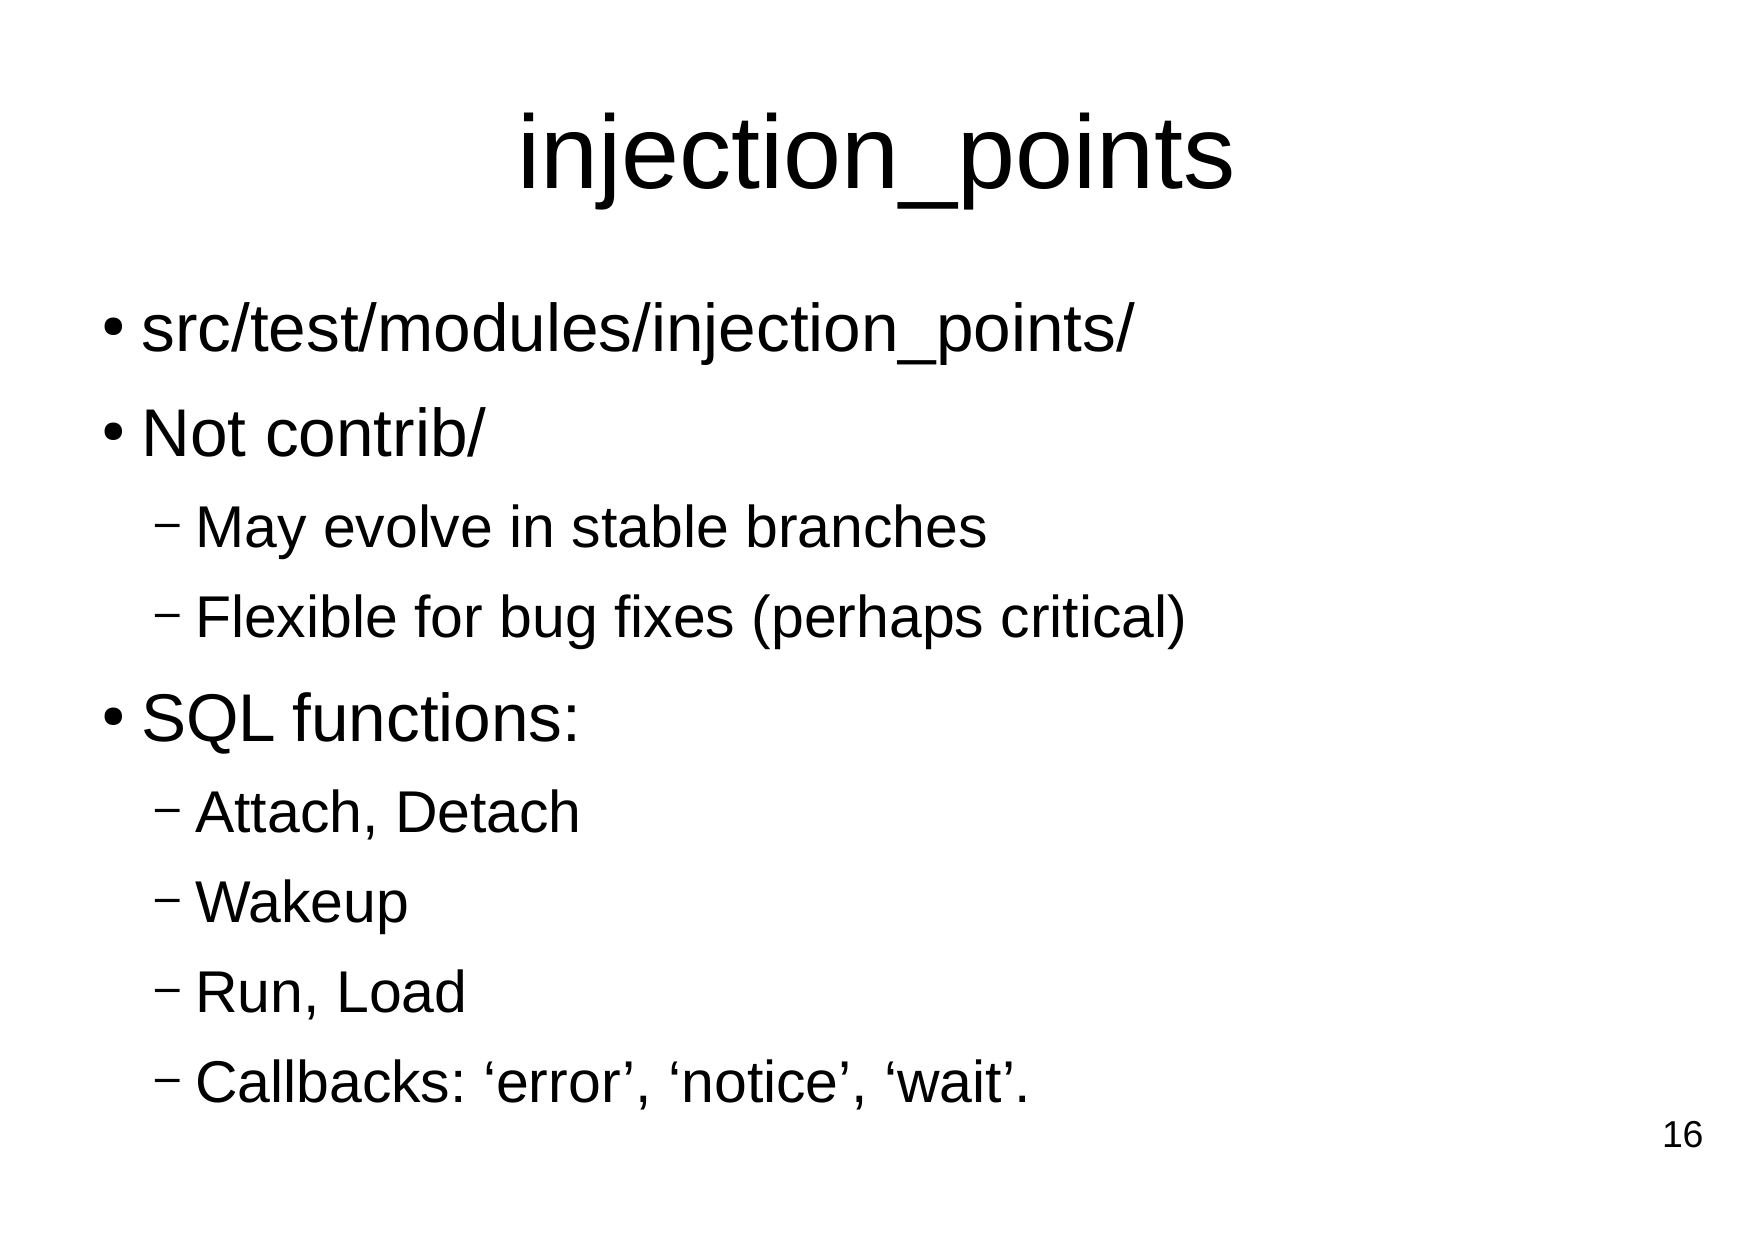

# injection_points
src/test/modules/injection_points/
Not contrib/
May evolve in stable branches
Flexible for bug fixes (perhaps critical)
SQL functions:
Attach, Detach
Wakeup
Run, Load
Callbacks: ‘error’, ‘notice’, ‘wait’.